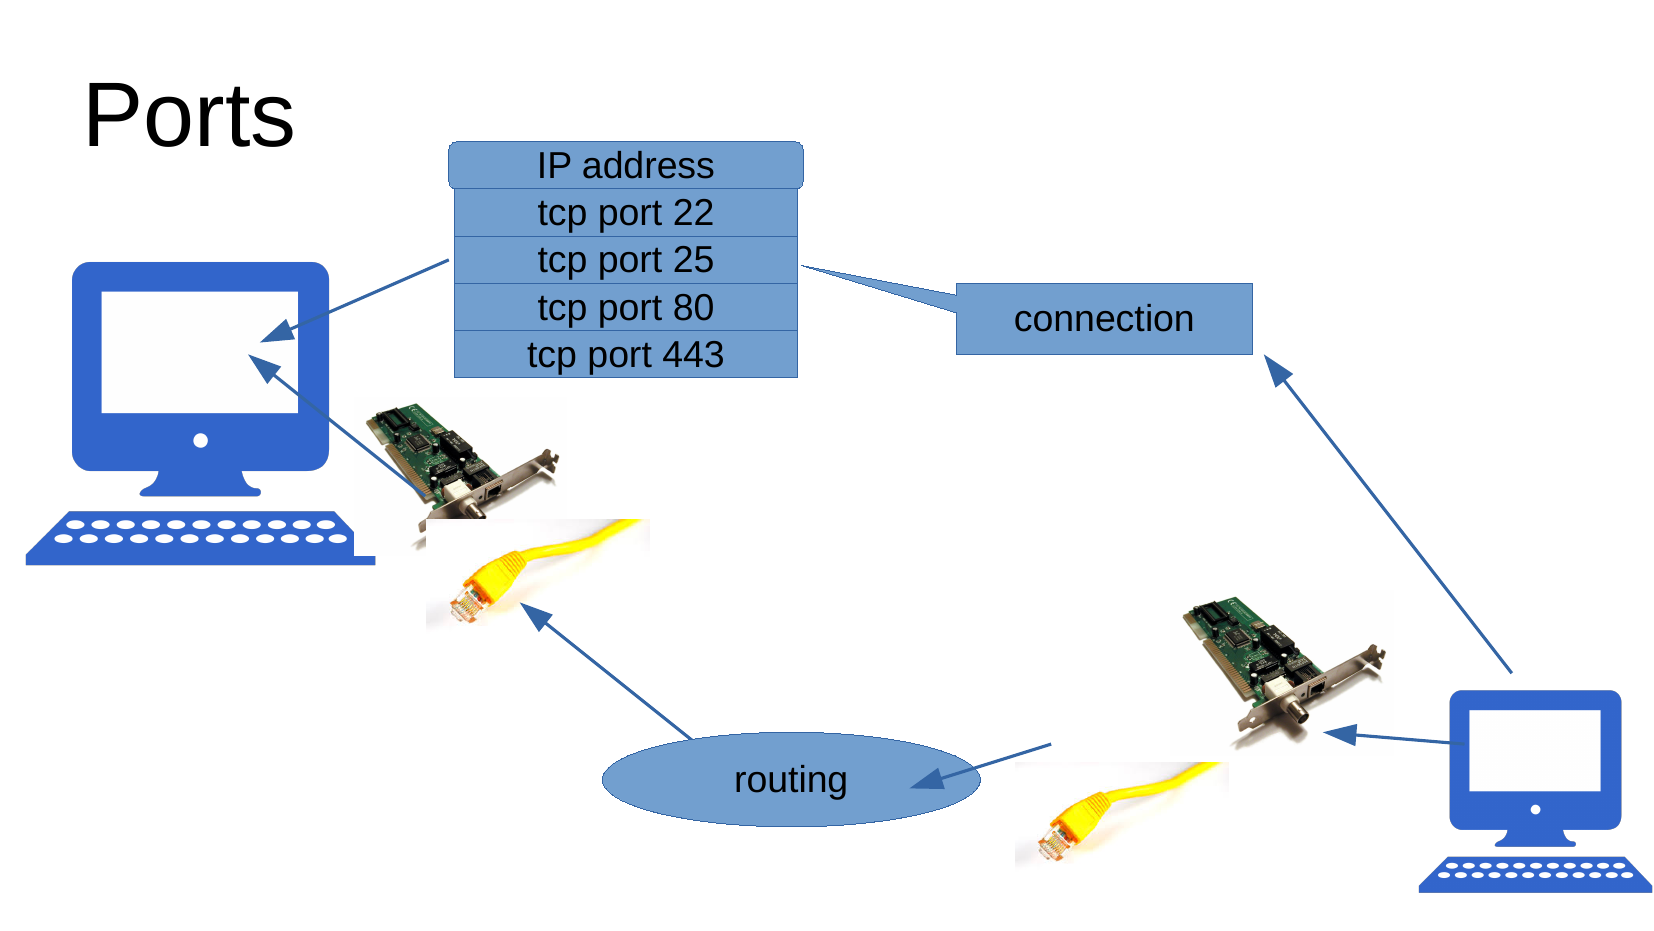

# Ports
IP address
tcp port 22
tcp port 25
tcp port 80
connection
tcp port 443
routing